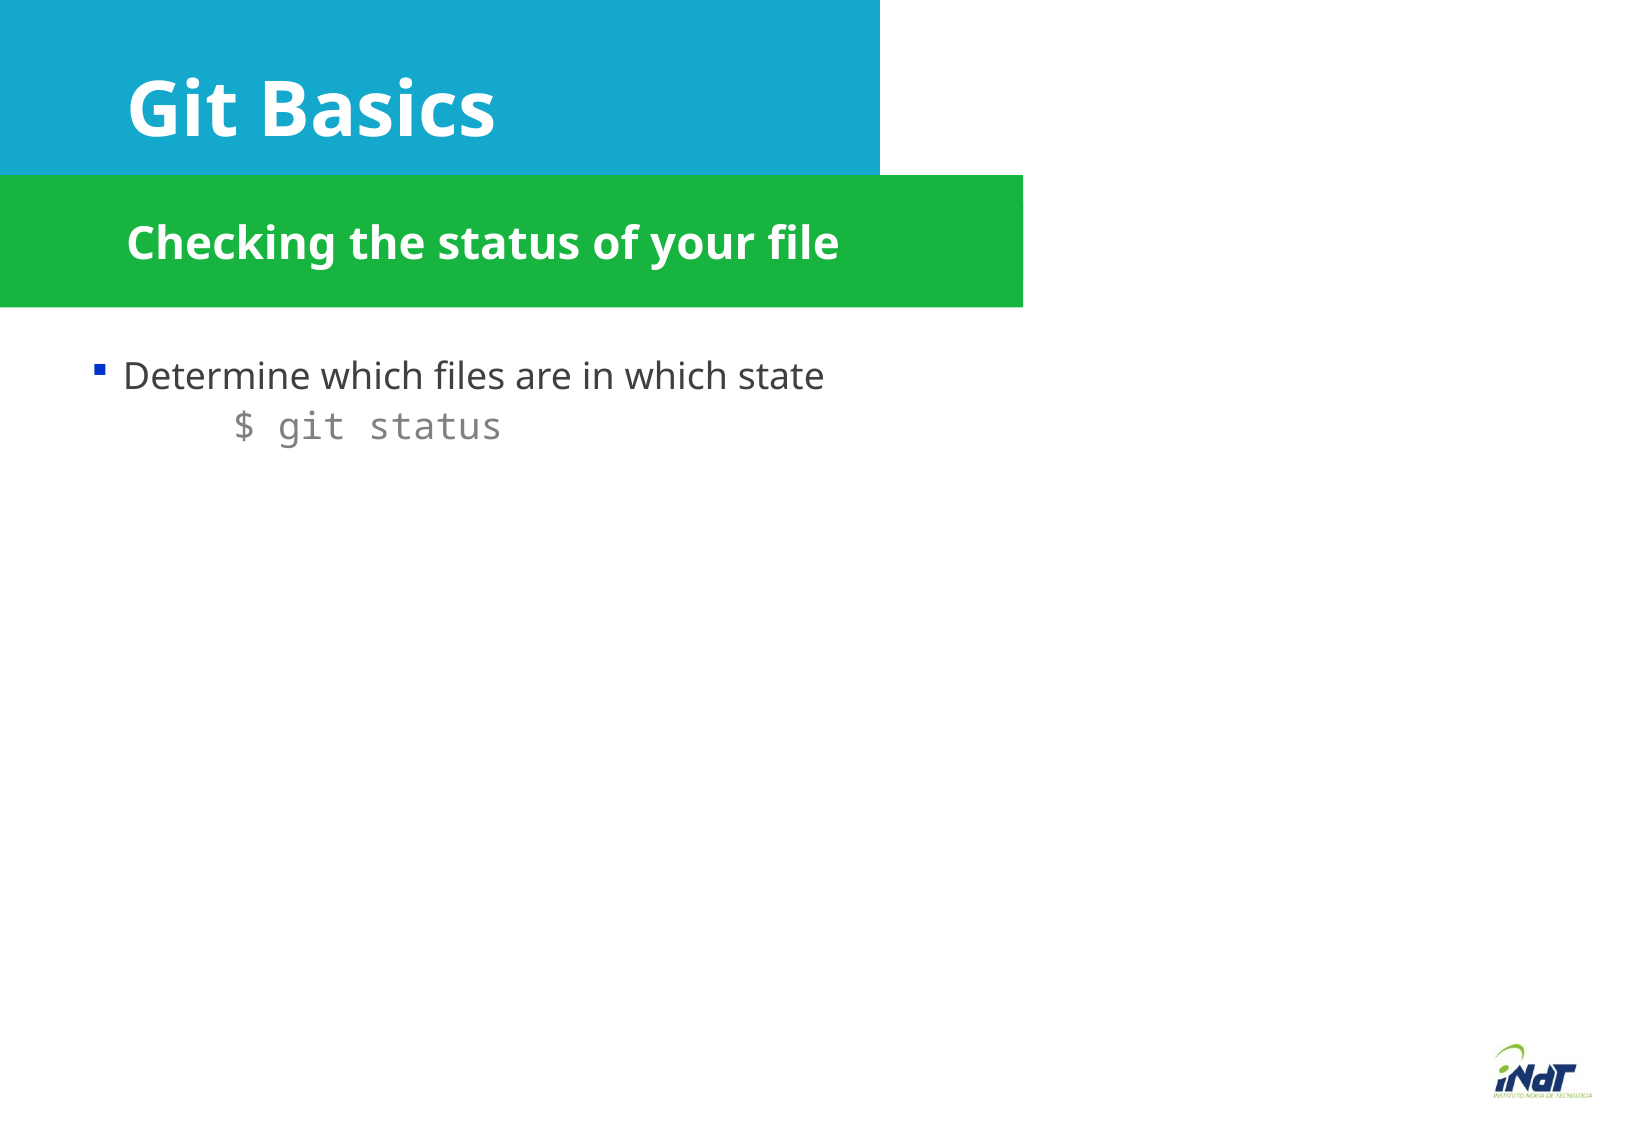

# Git Basics
Checking the status of your file
Determine which files are in which state
$ git status